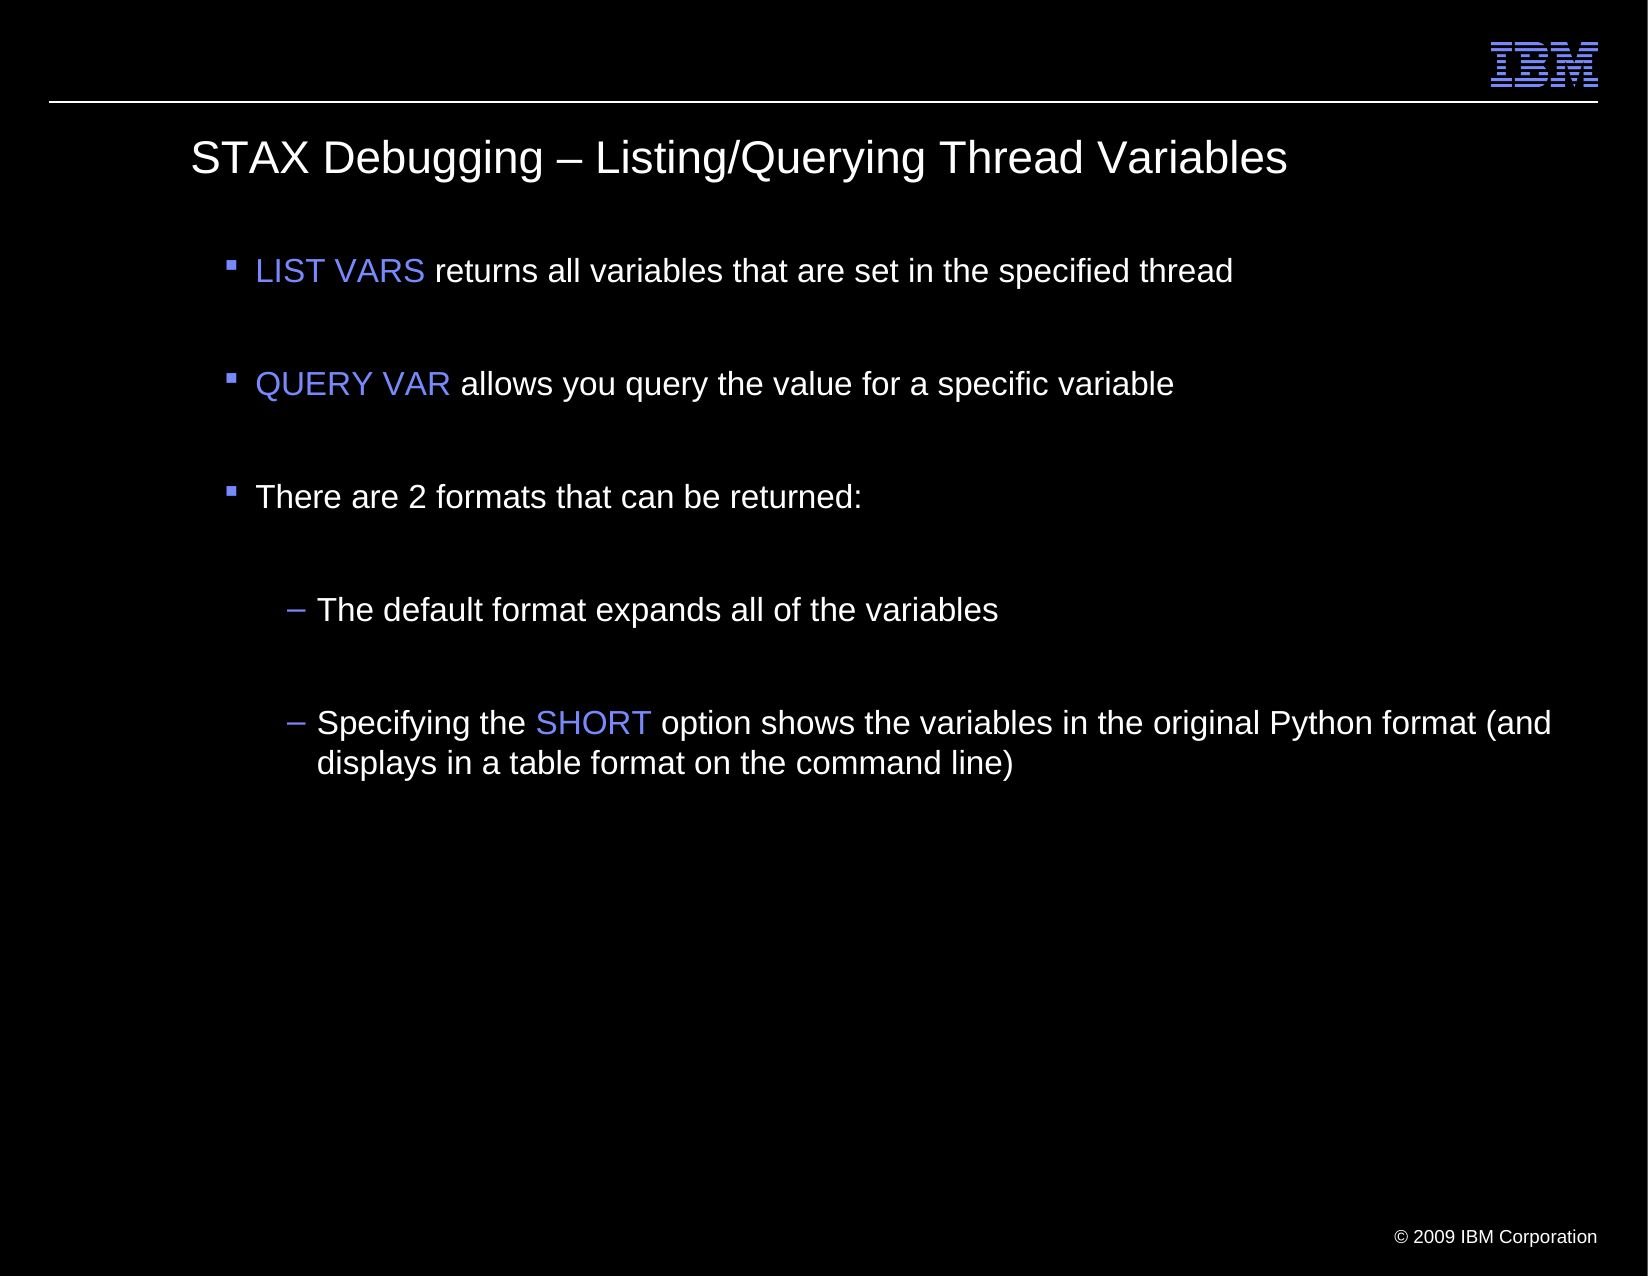

STAX Debugging – Listing/Querying Thread Variables
# LIST VARS returns all variables that are set in the specified thread
QUERY VAR allows you query the value for a specific variable
There are 2 formats that can be returned:
The default format expands all of the variables
Specifying the SHORT option shows the variables in the original Python format (and displays in a table format on the command line)